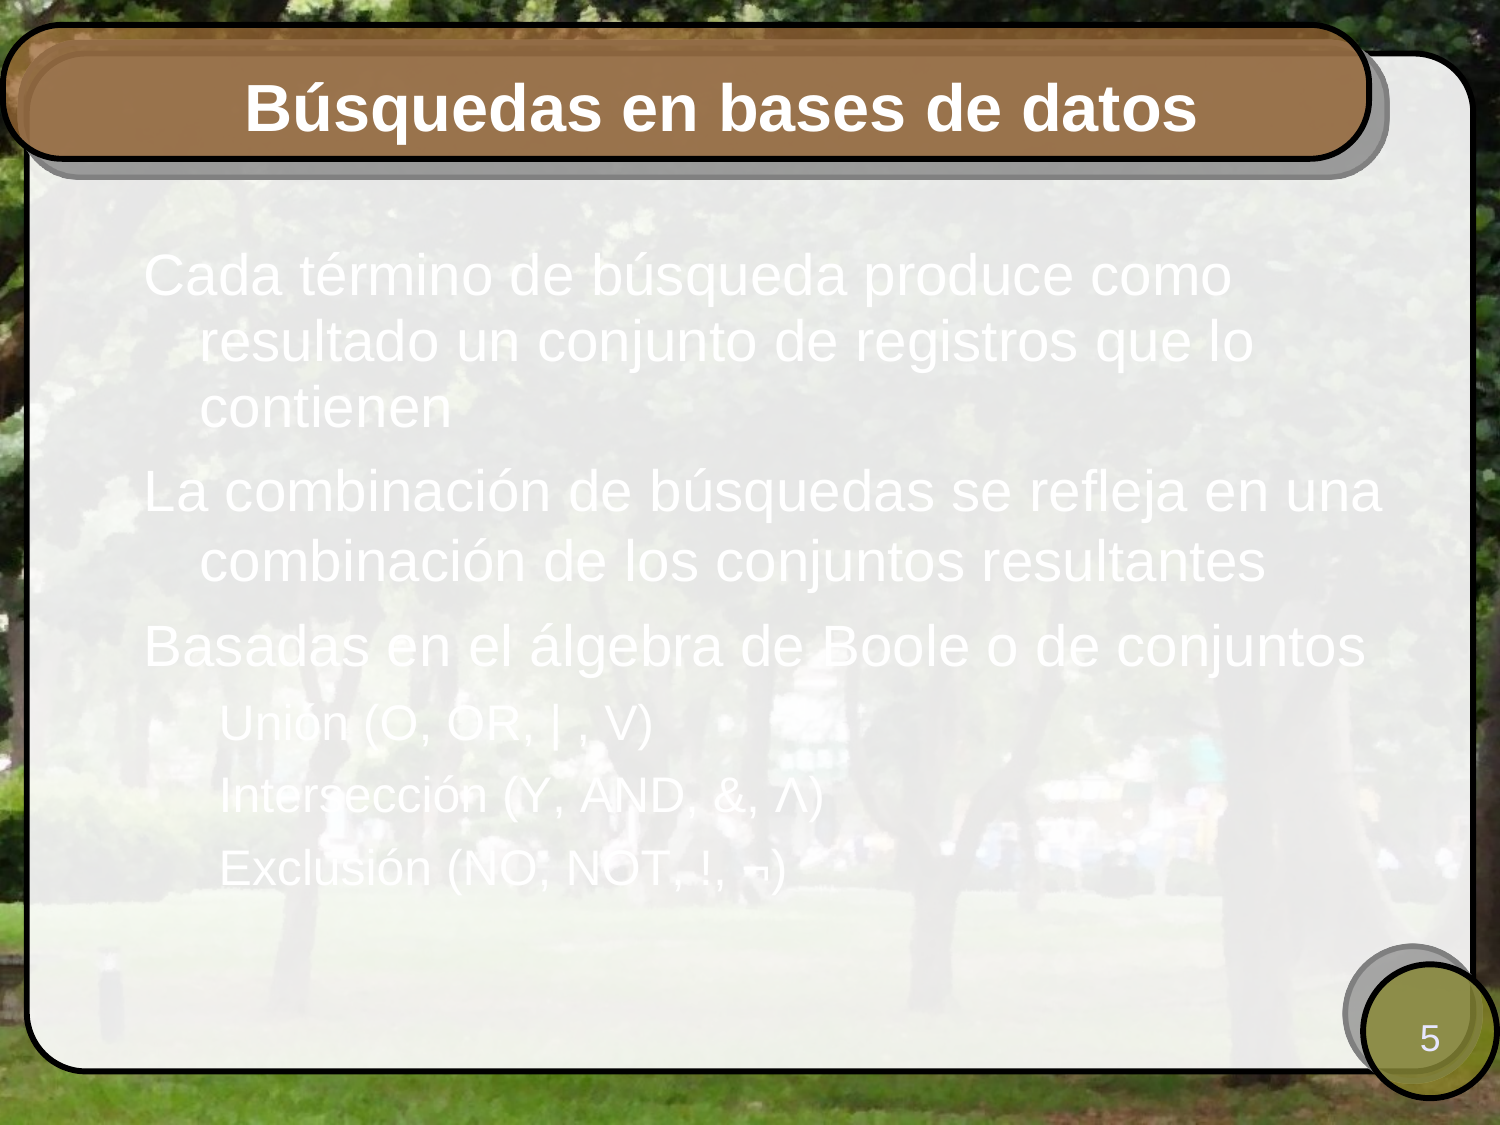

# Búsquedas en bases de datos
Cada término de búsqueda produce como resultado un conjunto de registros que lo contienen
La combinación de búsquedas se refleja en una combinación de los conjuntos resultantes
Basadas en el álgebra de Boole o de conjuntos
Unión (O, OR, | , V)
Intersección (Y, AND, &, Λ)
Exclusión (NO, NOT, !, ¬)
5